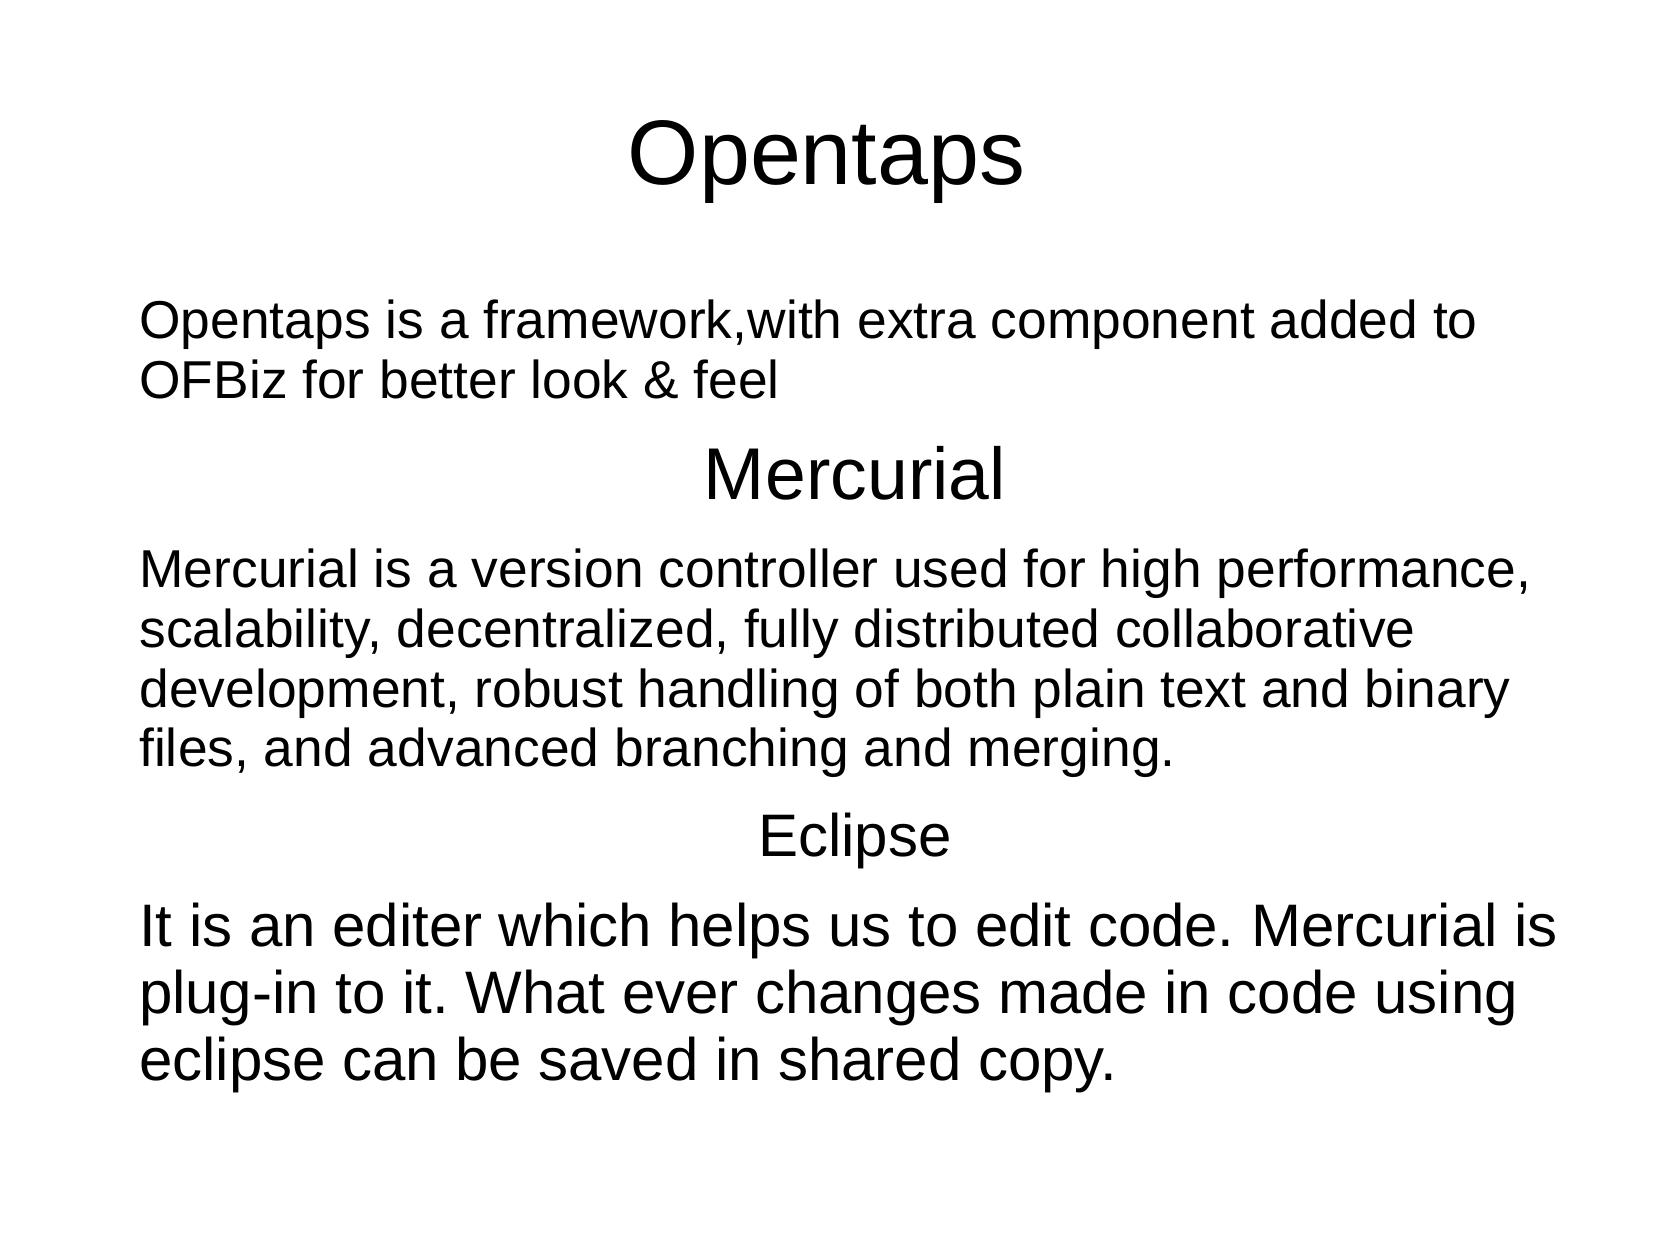

# Opentaps
Opentaps is a framework,with extra component added to OFBiz for better look & feel
Mercurial
Mercurial is a version controller used for high performance, scalability, decentralized, fully distributed collaborative development, robust handling of both plain text and binary files, and advanced branching and merging.
Eclipse
It is an editer which helps us to edit code. Mercurial is plug-in to it. What ever changes made in code using eclipse can be saved in shared copy.